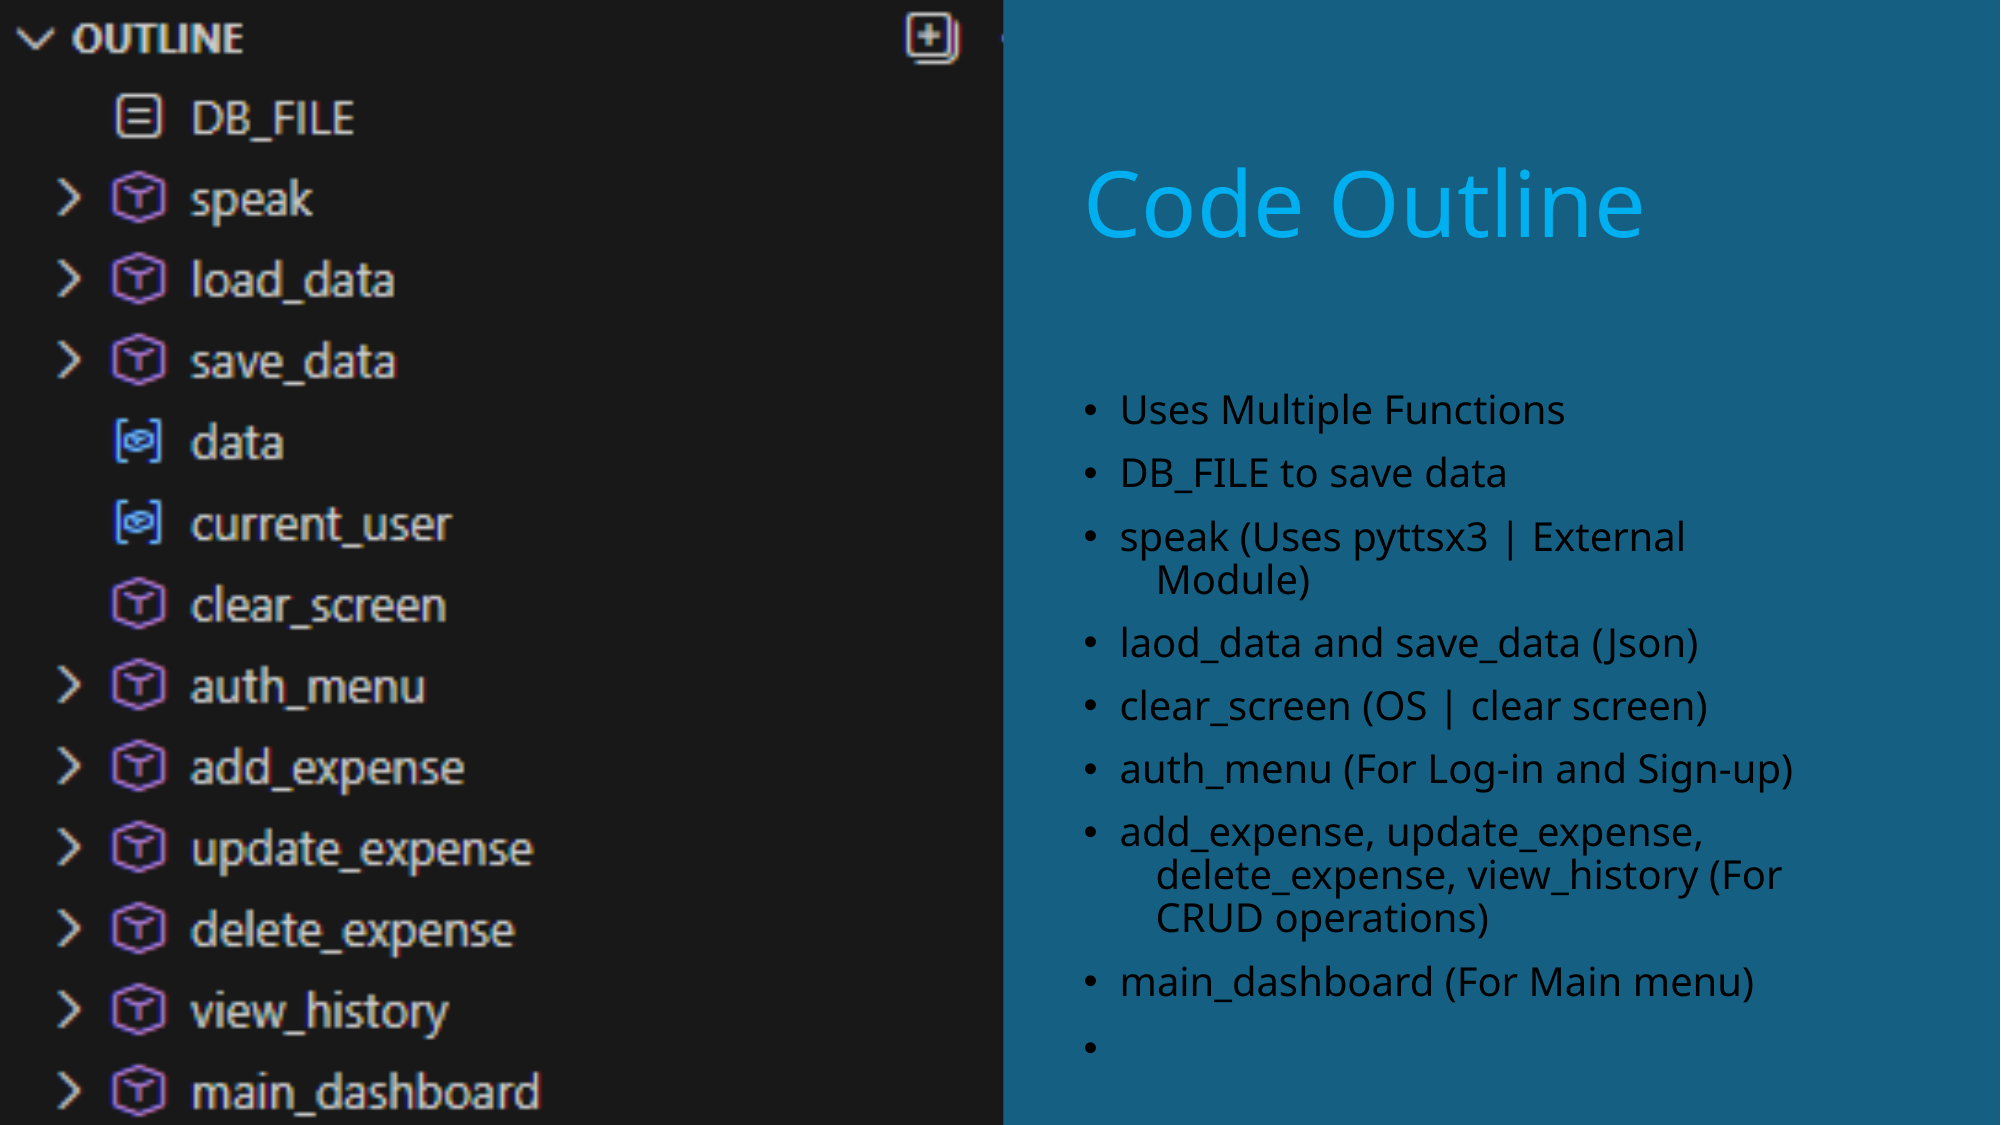

# Code Outline
Uses Multiple Functions
DB_FILE to save data
speak (Uses pyttsx3 | External Module)
laod_data and save_data (Json)
clear_screen (OS | clear screen)
auth_menu (For Log-in and Sign-up)
add_expense, update_expense, delete_expense, view_history (For CRUD operations)
main_dashboard (For Main menu)